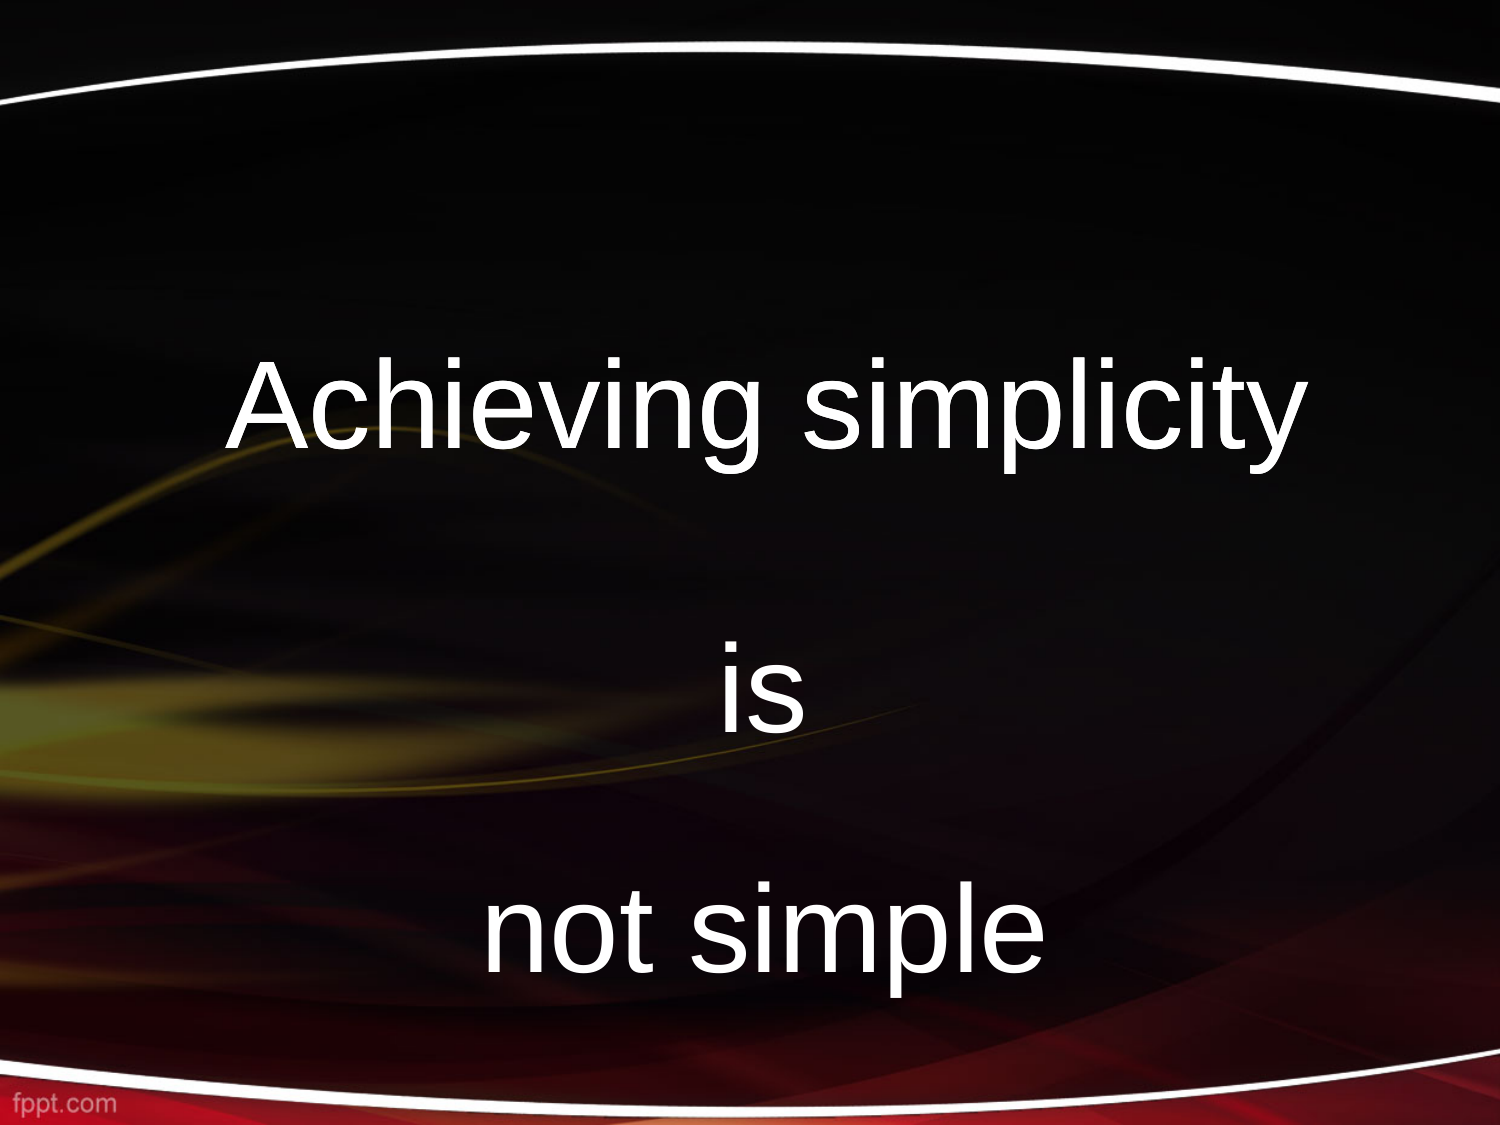

# Achieving simplicity
Achieving simplicity
is
not simple